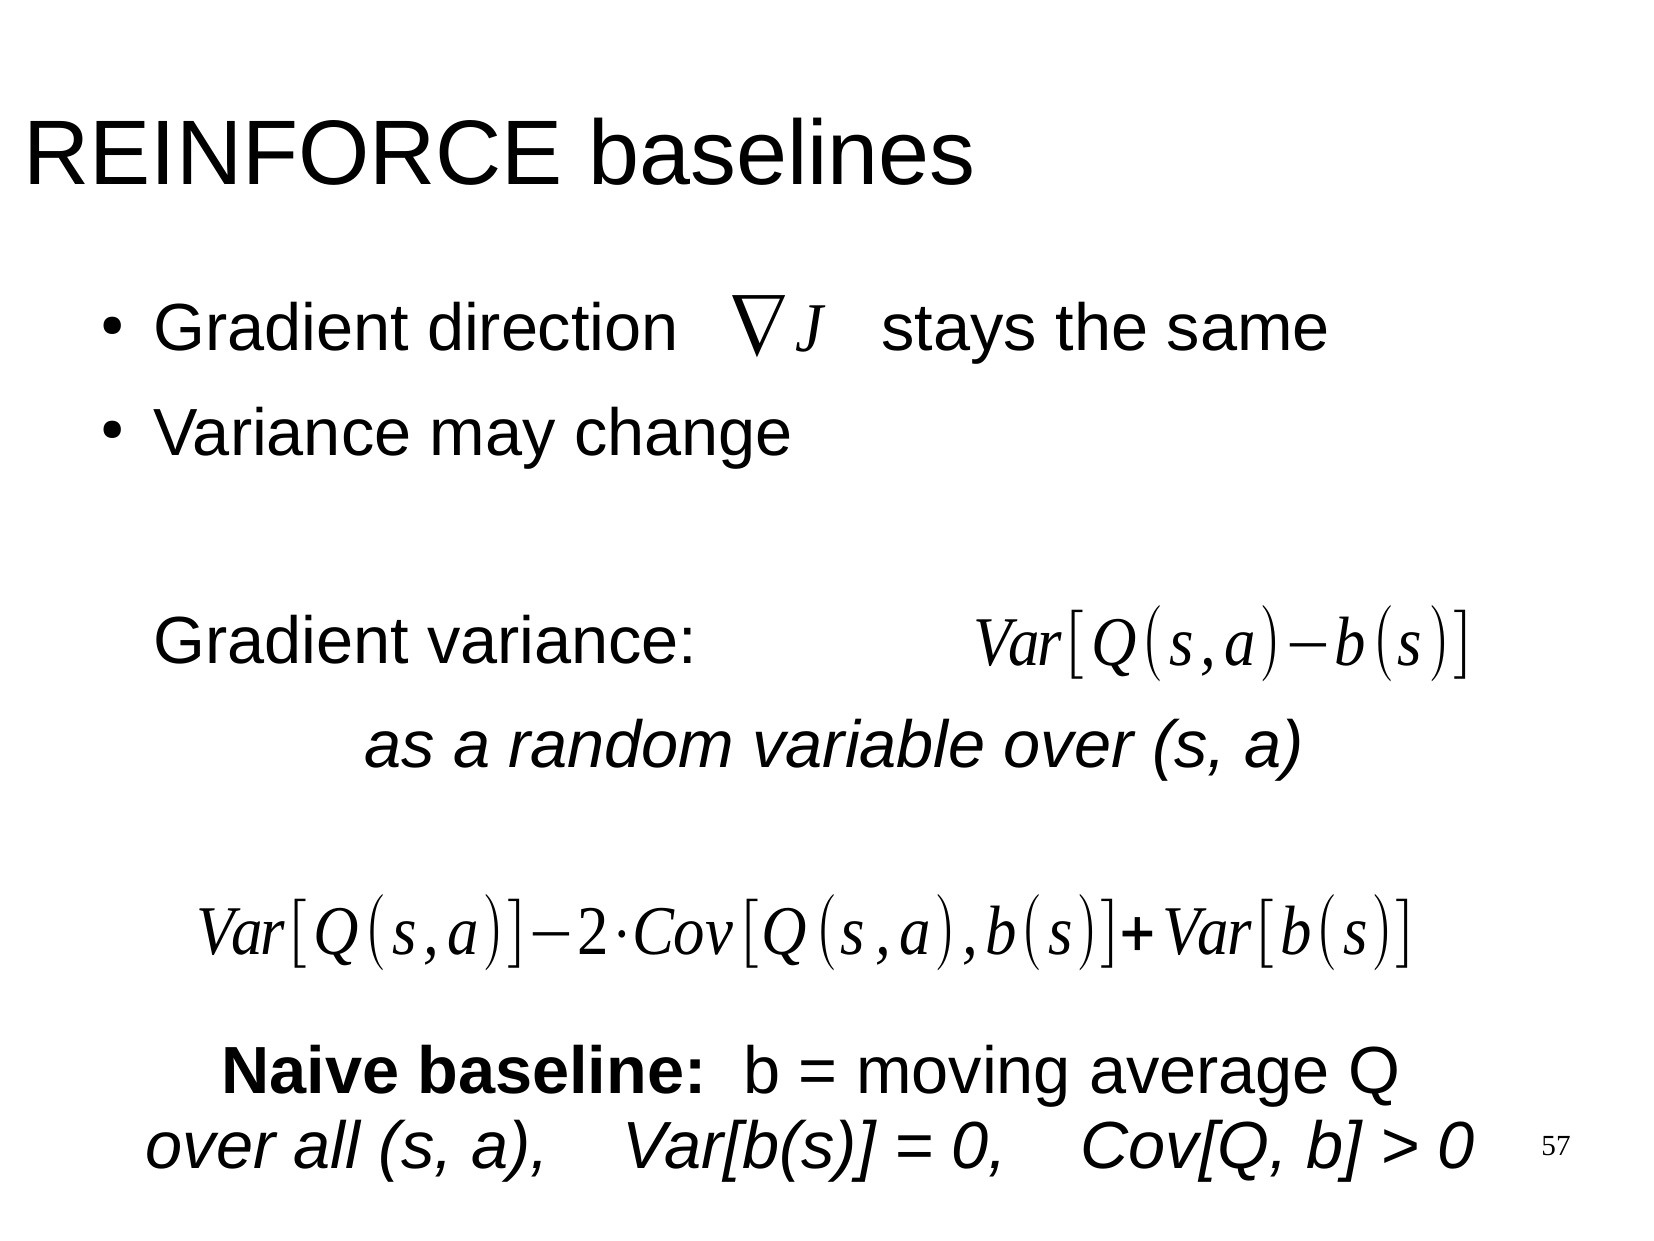

# REINFORCE baselines
Gradient direction stays the same
Variance may change
Gradient variance:
as a random variable over (s, a)
Naive baseline: b = moving average Q
over all (s, a), Var[b(s)] = 0, Cov[Q, b] > 0
57